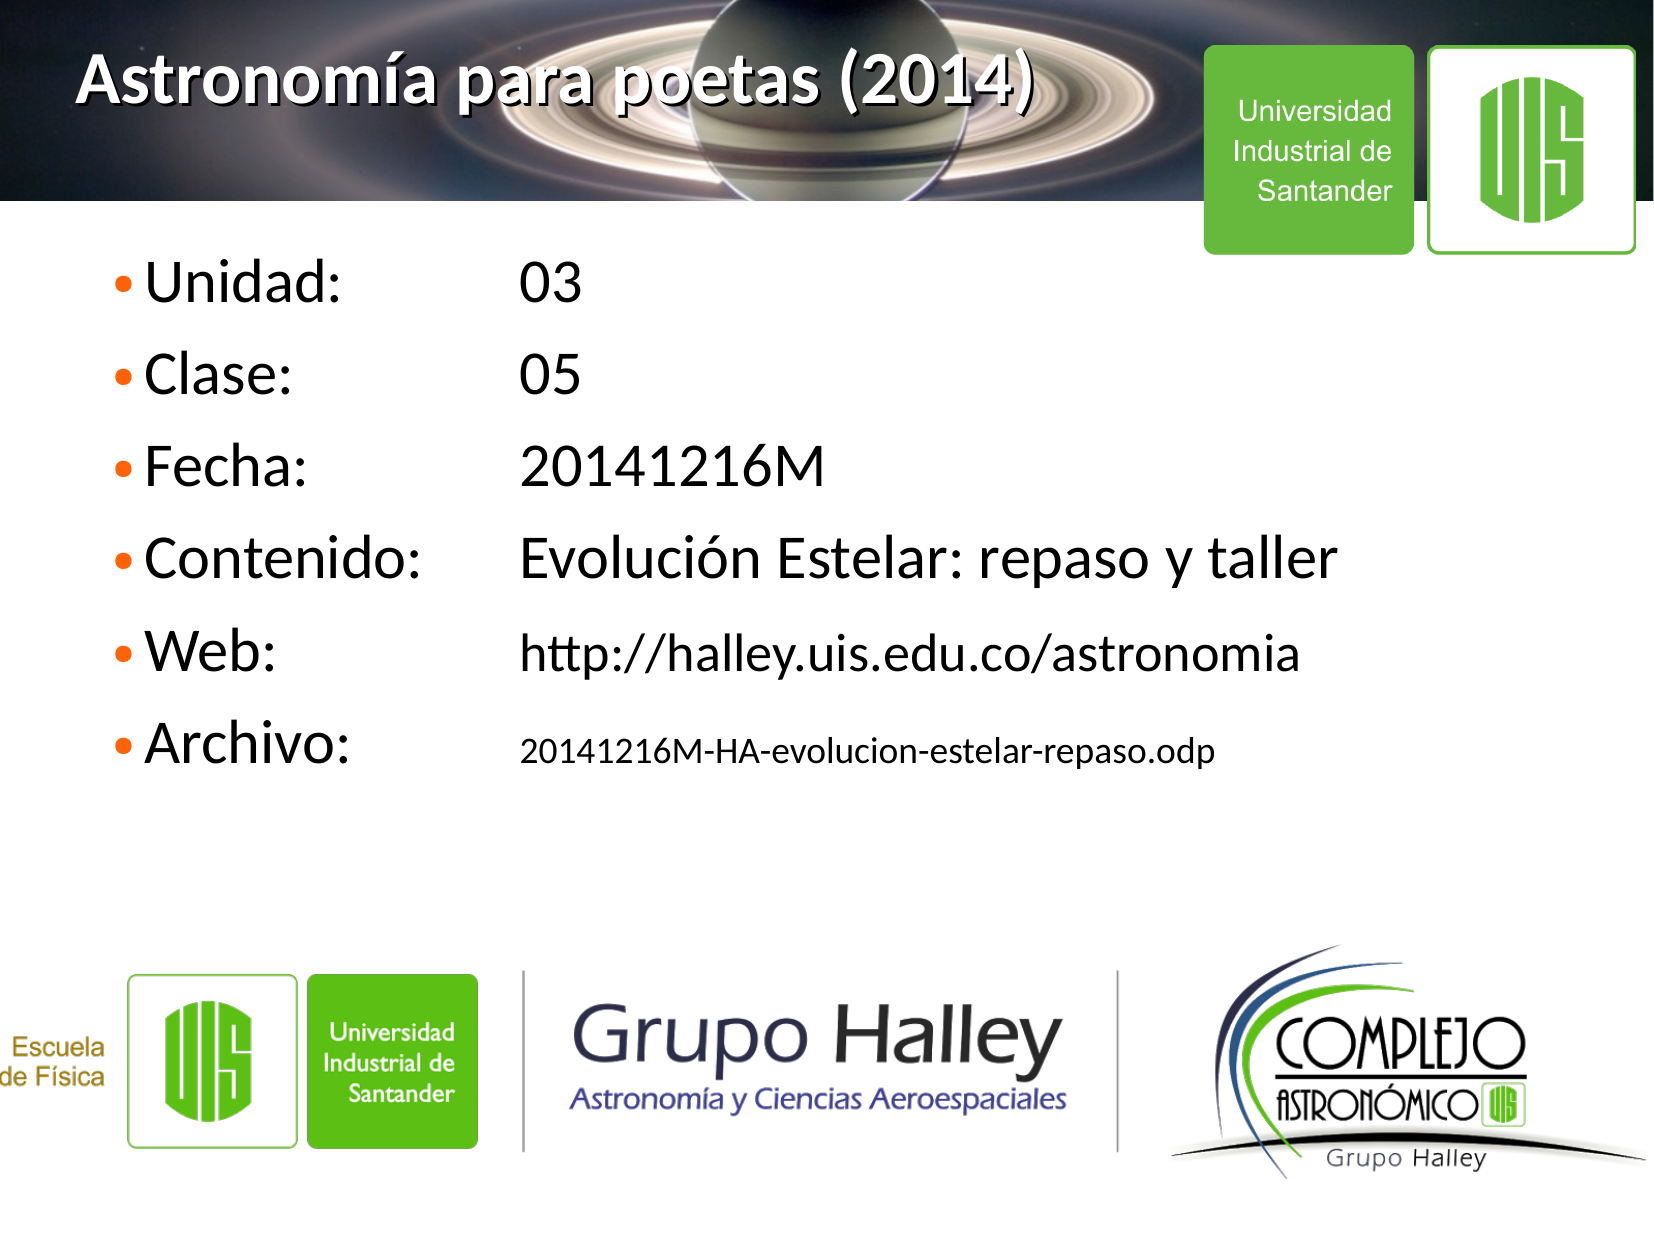

# Astronomía para poetas (2014)
Unidad:			03
Clase:				05
Fecha:			20141216M
Contenido:		Evolución Estelar: repaso y taller
Web:				http://halley.uis.edu.co/astronomia
Archivo:			20141216M-HA-evolucion-estelar-repaso.odp